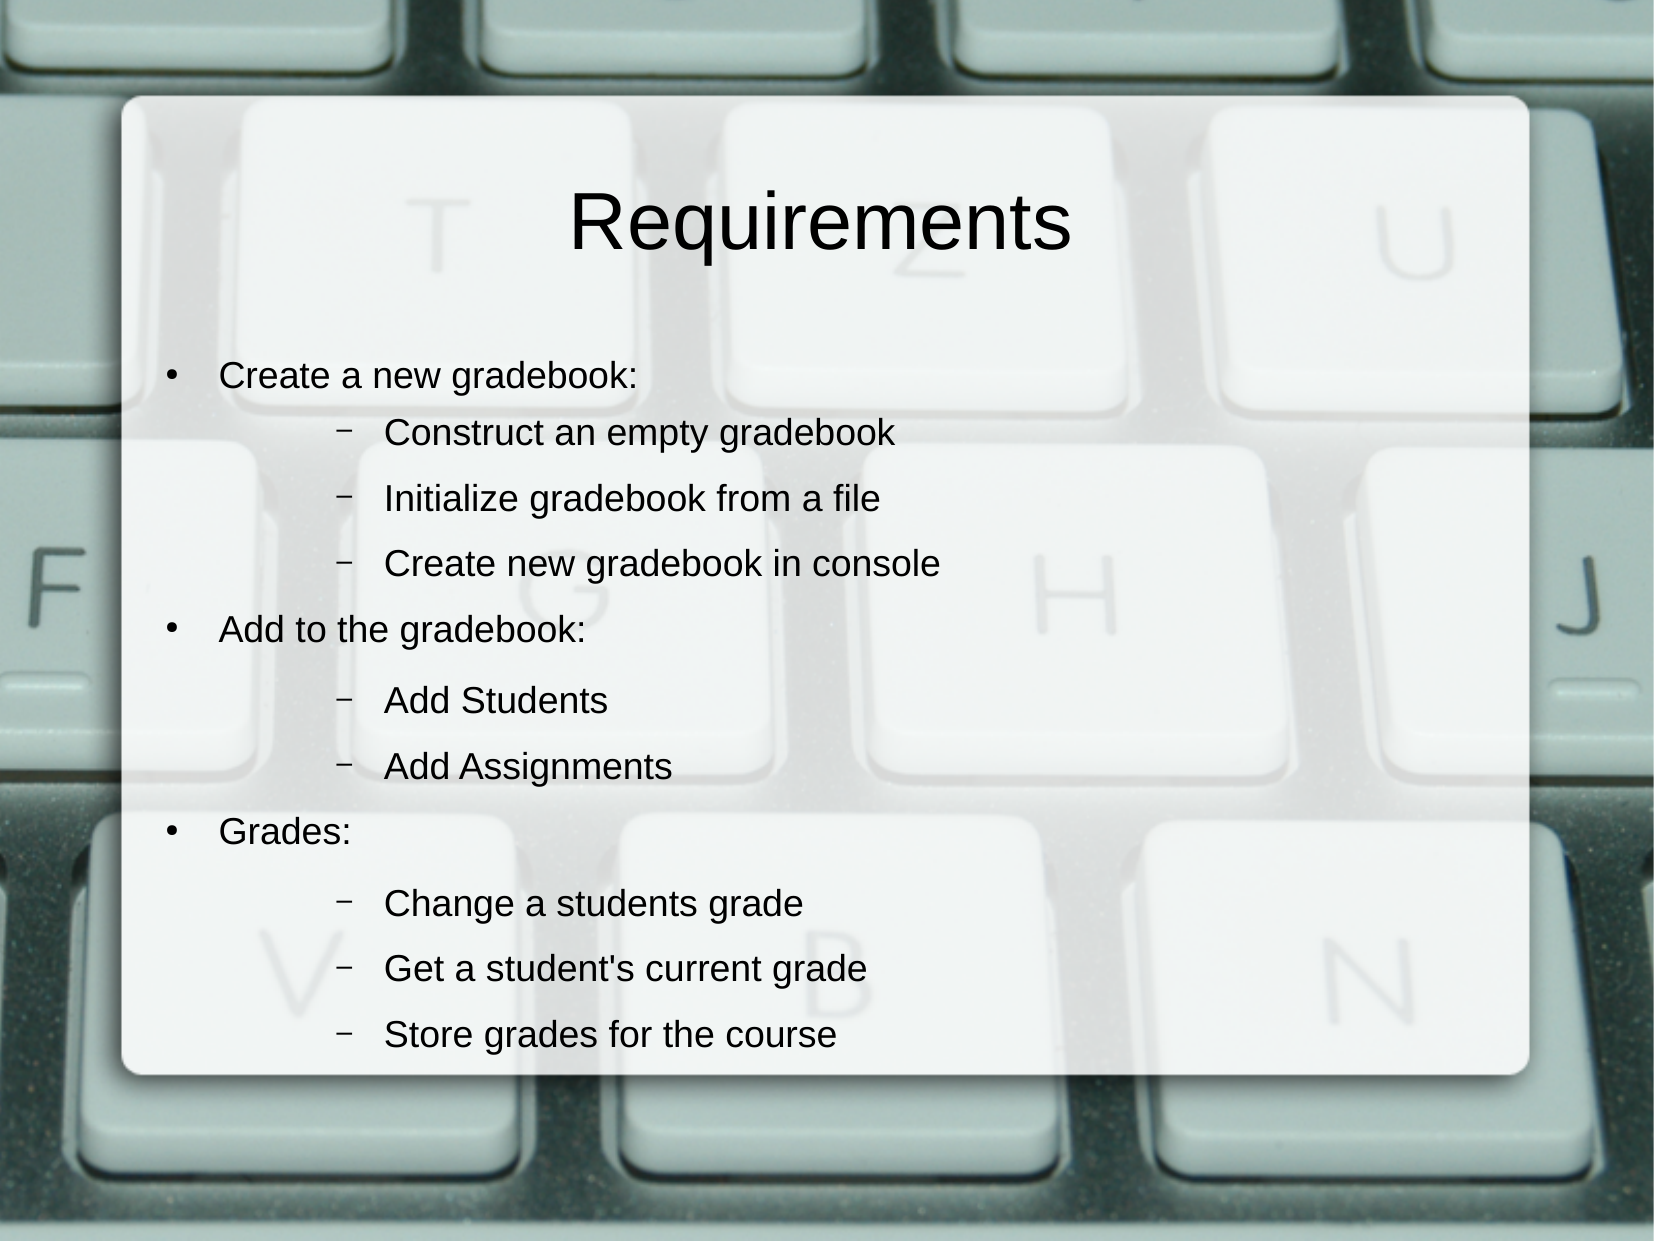

# Requirements
Create a new gradebook:
Construct an empty gradebook
Initialize gradebook from a file
Create new gradebook in console
Add to the gradebook:
Add Students
Add Assignments
Grades:
Change a students grade
Get a student's current grade
Store grades for the course